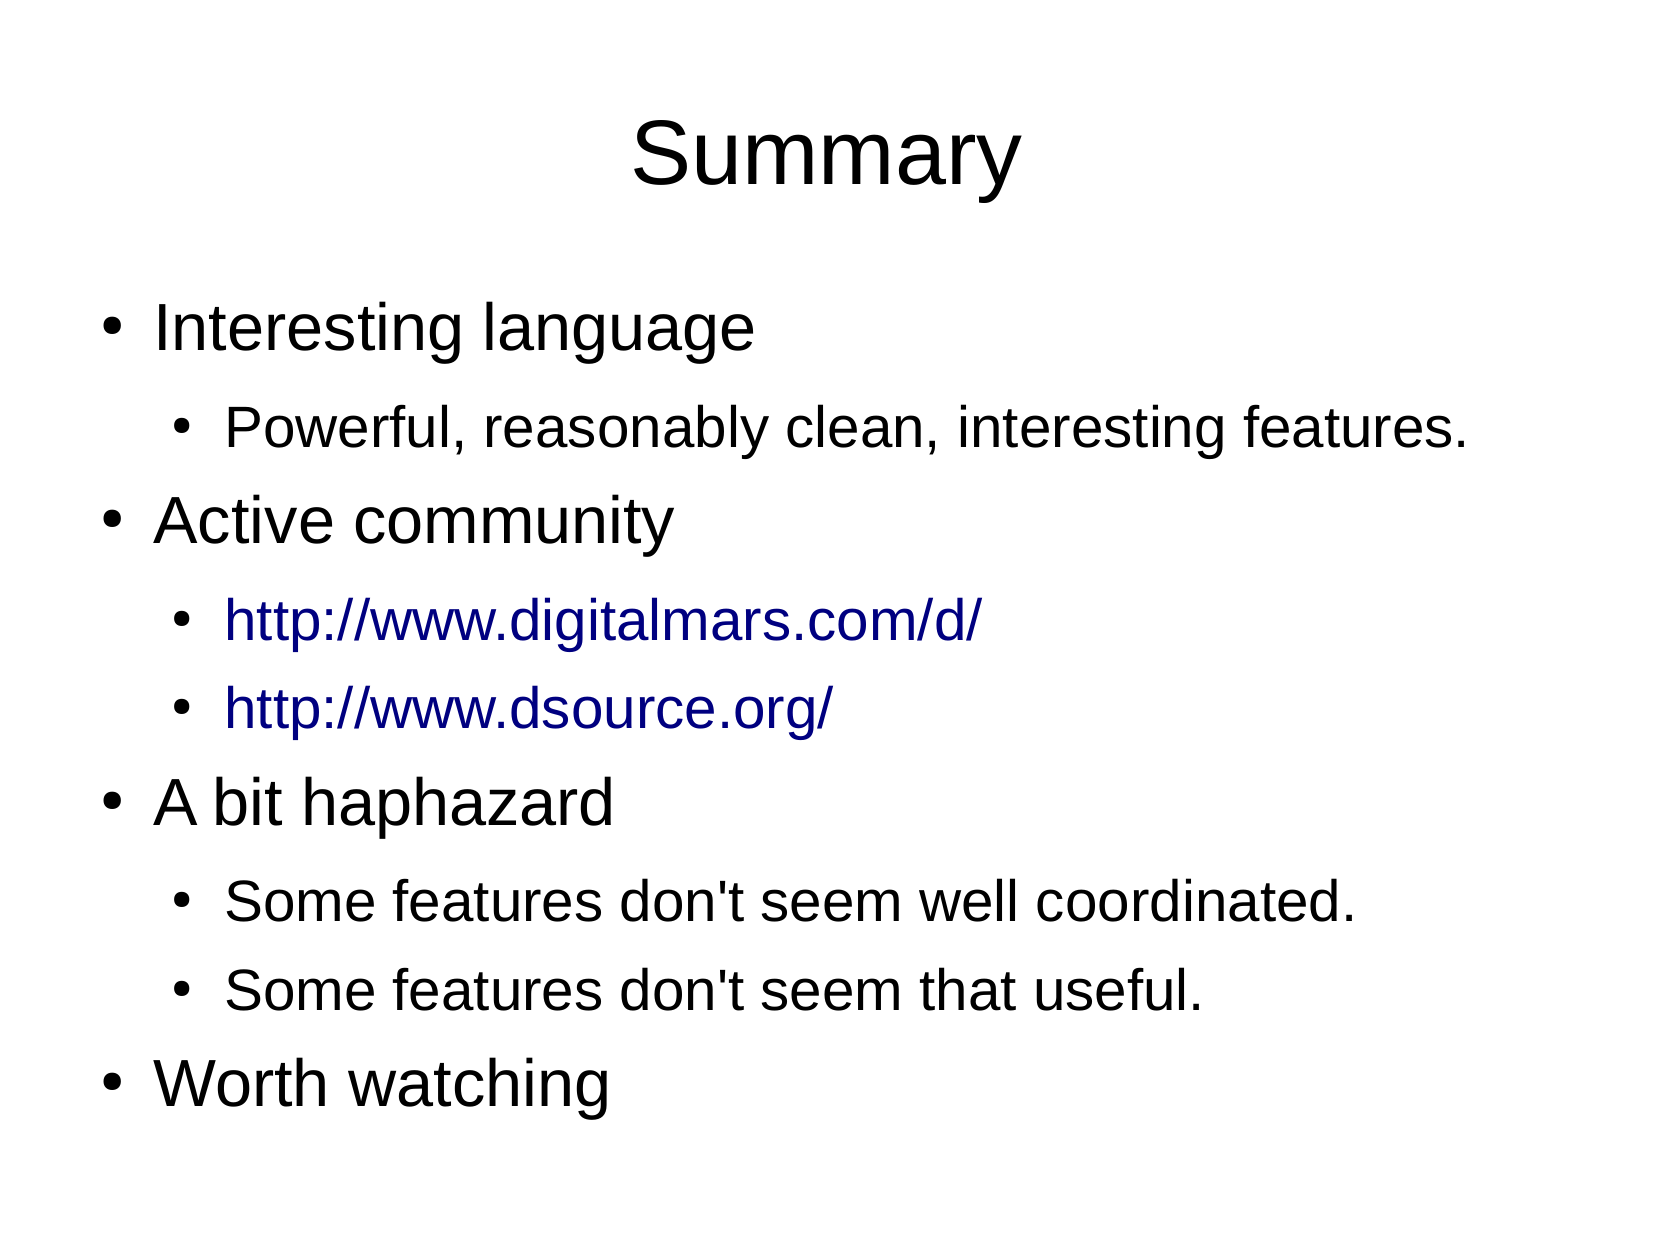

# Summary
Interesting language
Powerful, reasonably clean, interesting features.
Active community
http://www.digitalmars.com/d/
http://www.dsource.org/
A bit haphazard
Some features don't seem well coordinated.
Some features don't seem that useful.
Worth watching